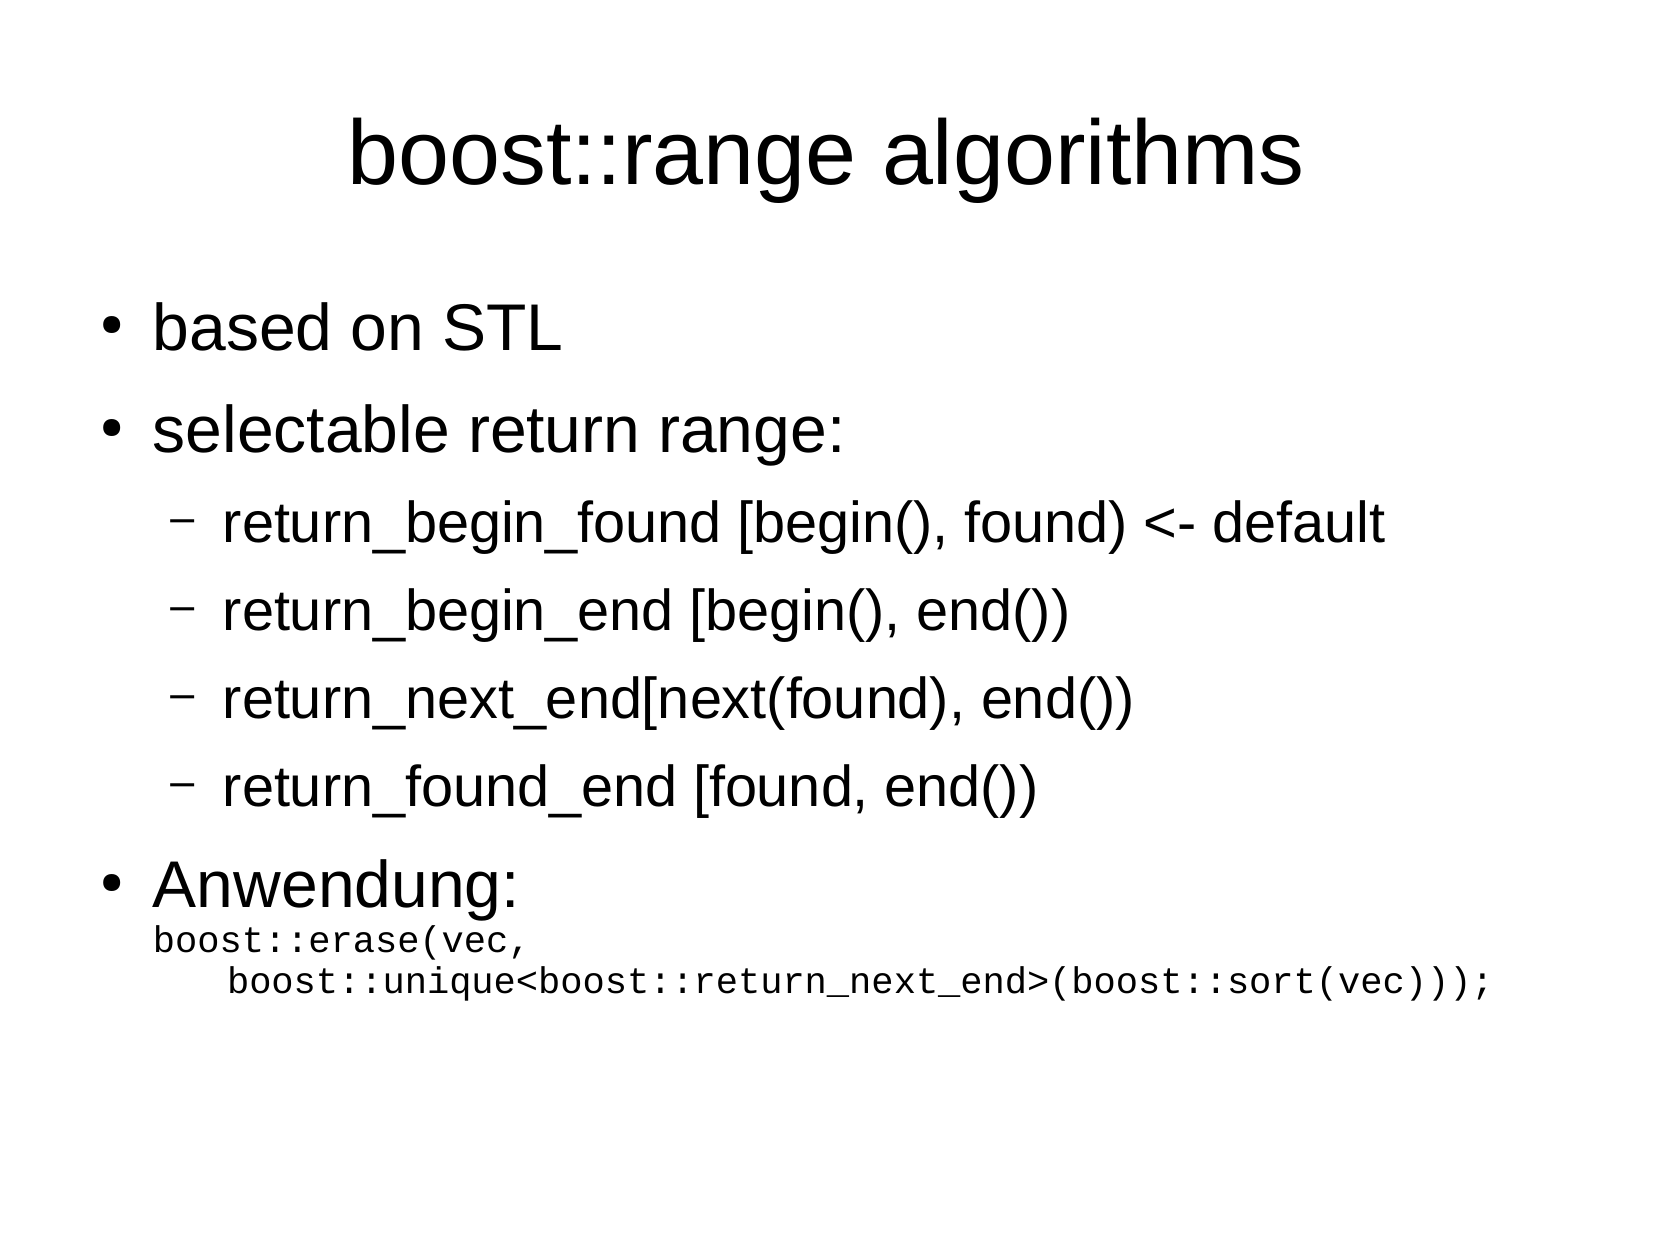

# boost::range algorithms
based on STL
selectable return range:
return_begin_found [begin(), found) <- default
return_begin_end [begin(), end())
return_next_end[next(found), end())
return_found_end [found, end())
Anwendung:
boost::erase(vec,
	boost::unique<boost::return_next_end>(boost::sort(vec)));